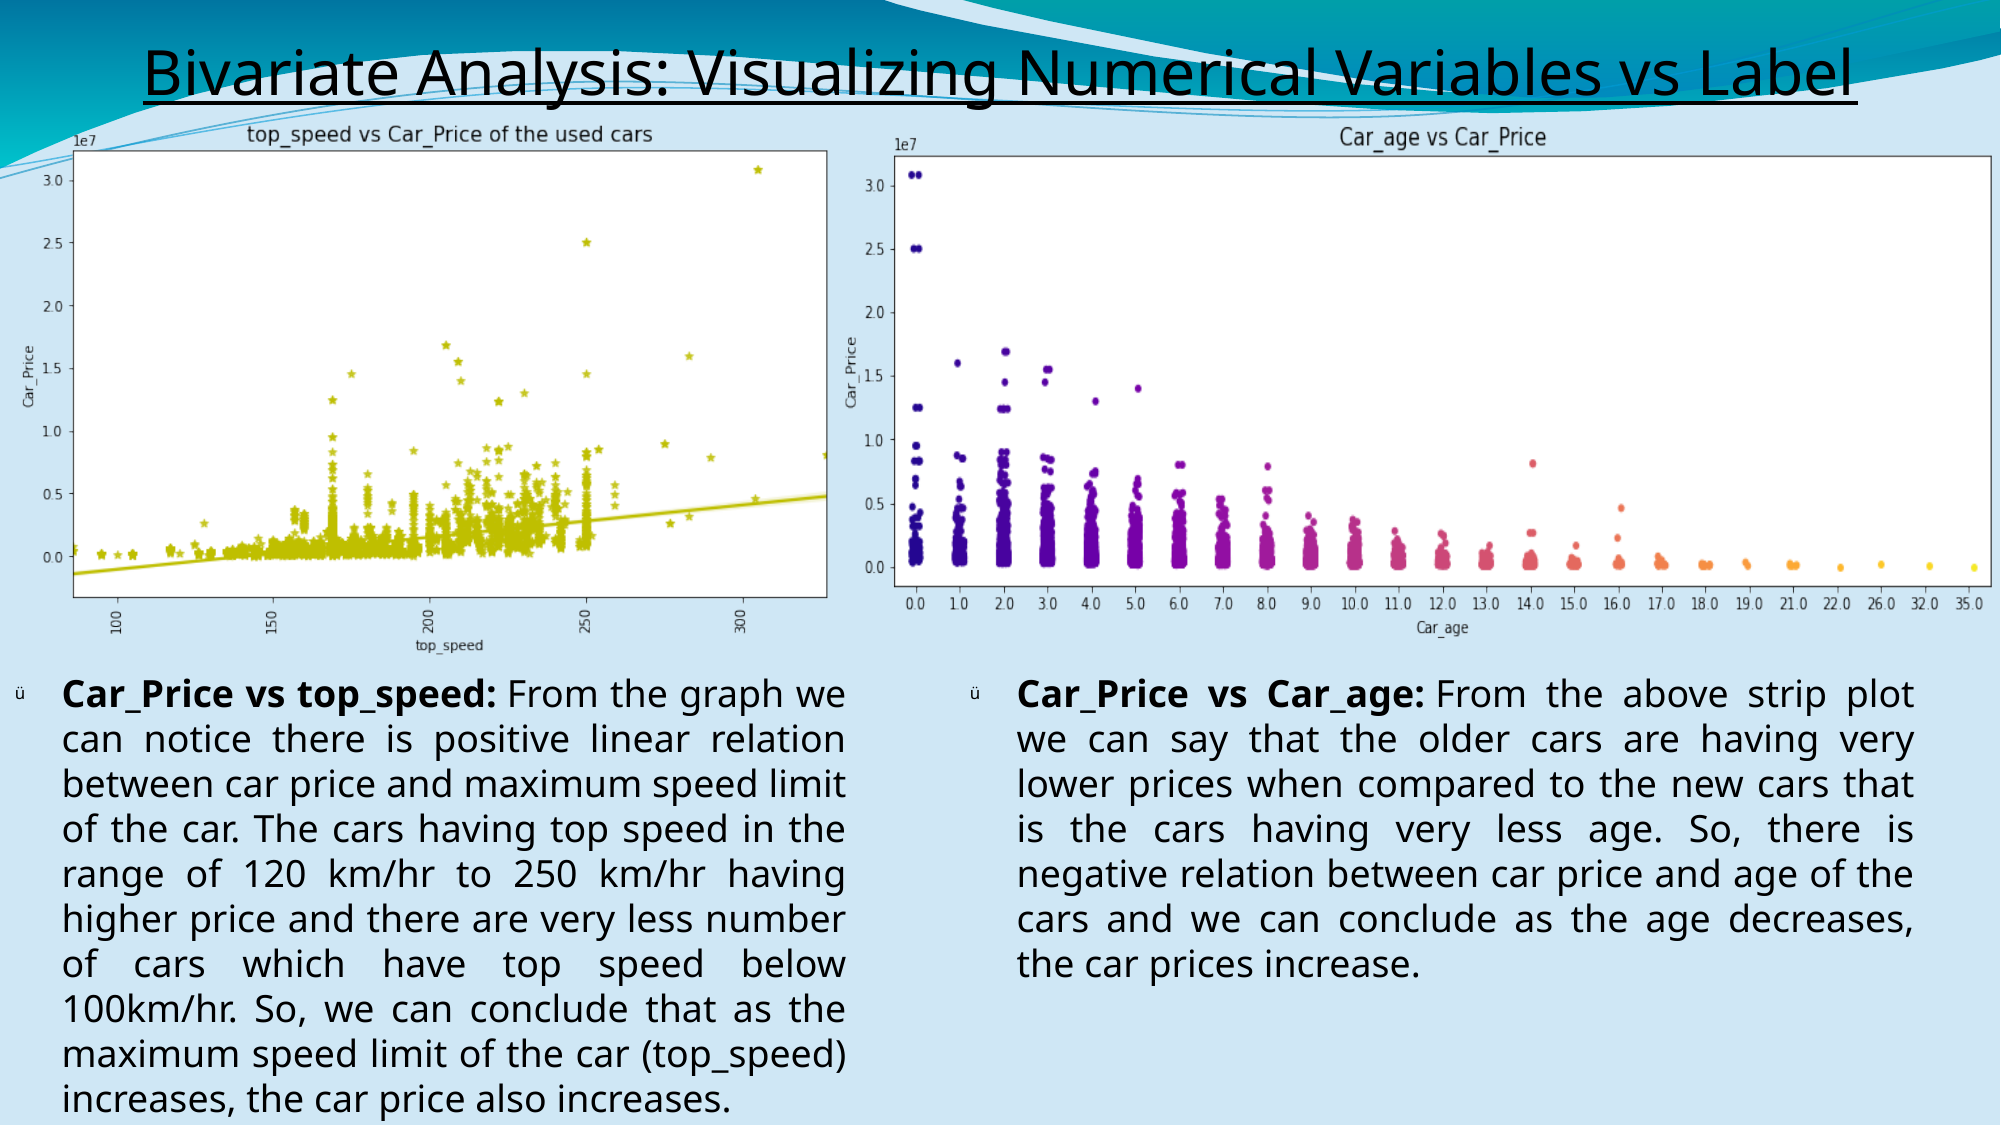

Bivariate Analysis: Visualizing Numerical Variables vs Label
Car_Price vs top_speed: From the graph we can notice there is positive linear relation between car price and maximum speed limit of the car. The cars having top speed in the range of 120 km/hr to 250 km/hr having higher price and there are very less number of cars which have top speed below 100km/hr. So, we can conclude that as the maximum speed limit of the car (top_speed) increases, the car price also increases.
Car_Price vs Car_age: From the above strip plot we can say that the older cars are having very lower prices when compared to the new cars that is the cars having very less age. So, there is negative relation between car price and age of the cars and we can conclude as the age decreases, the car prices increase.